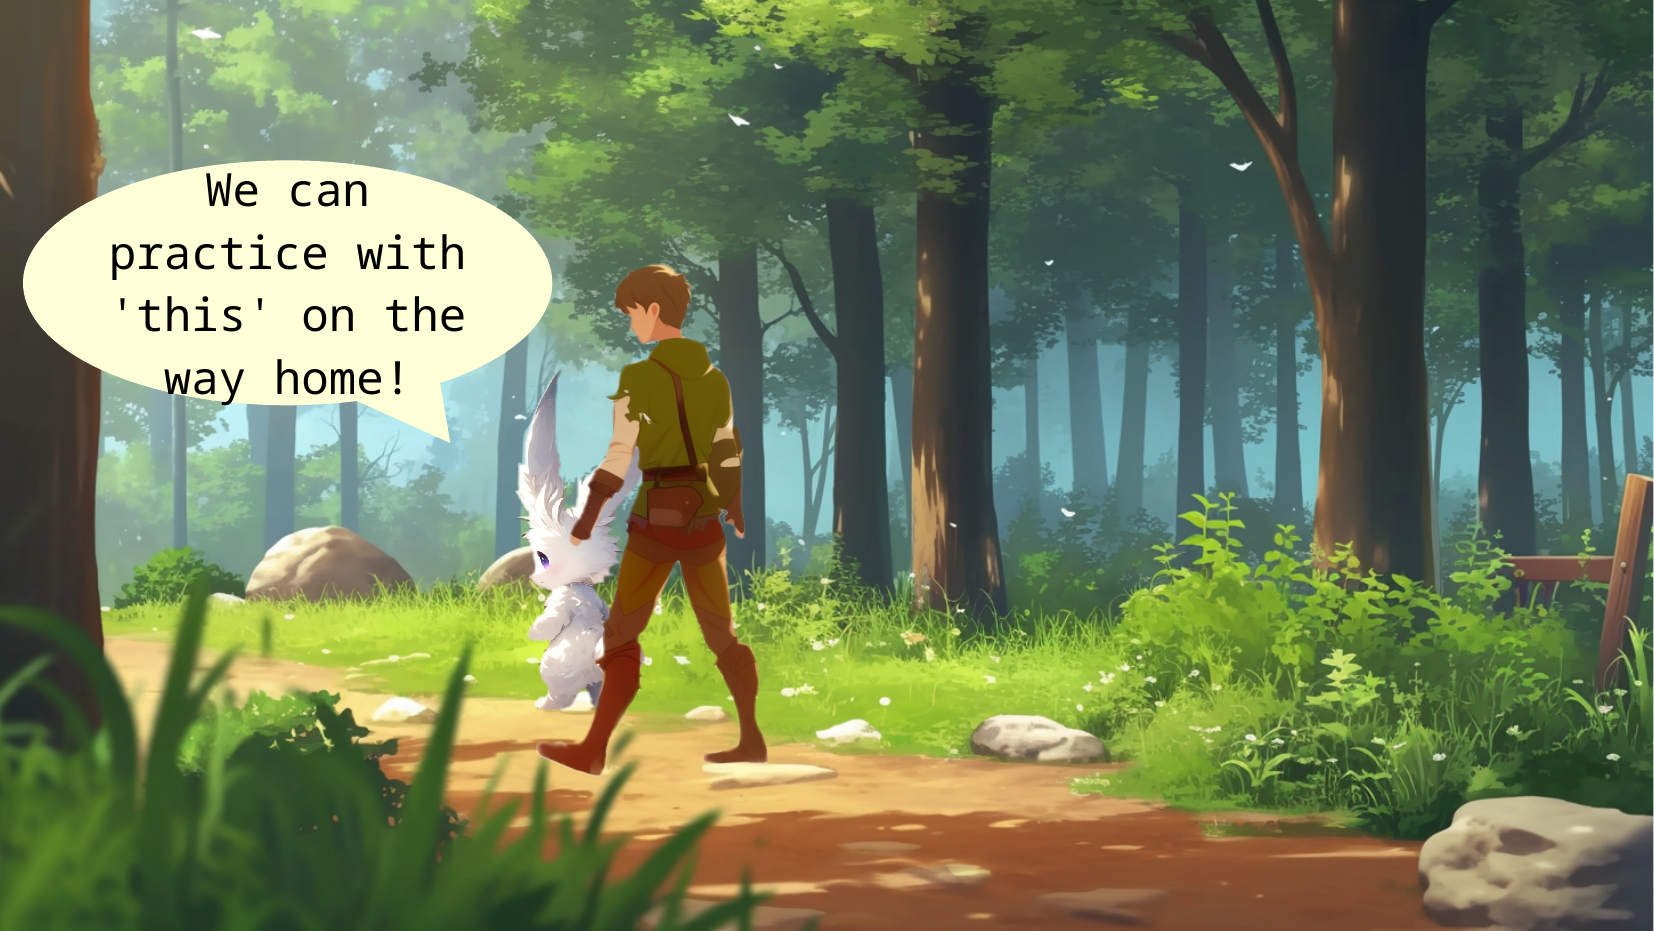

We can practice with 'this' on the way home!